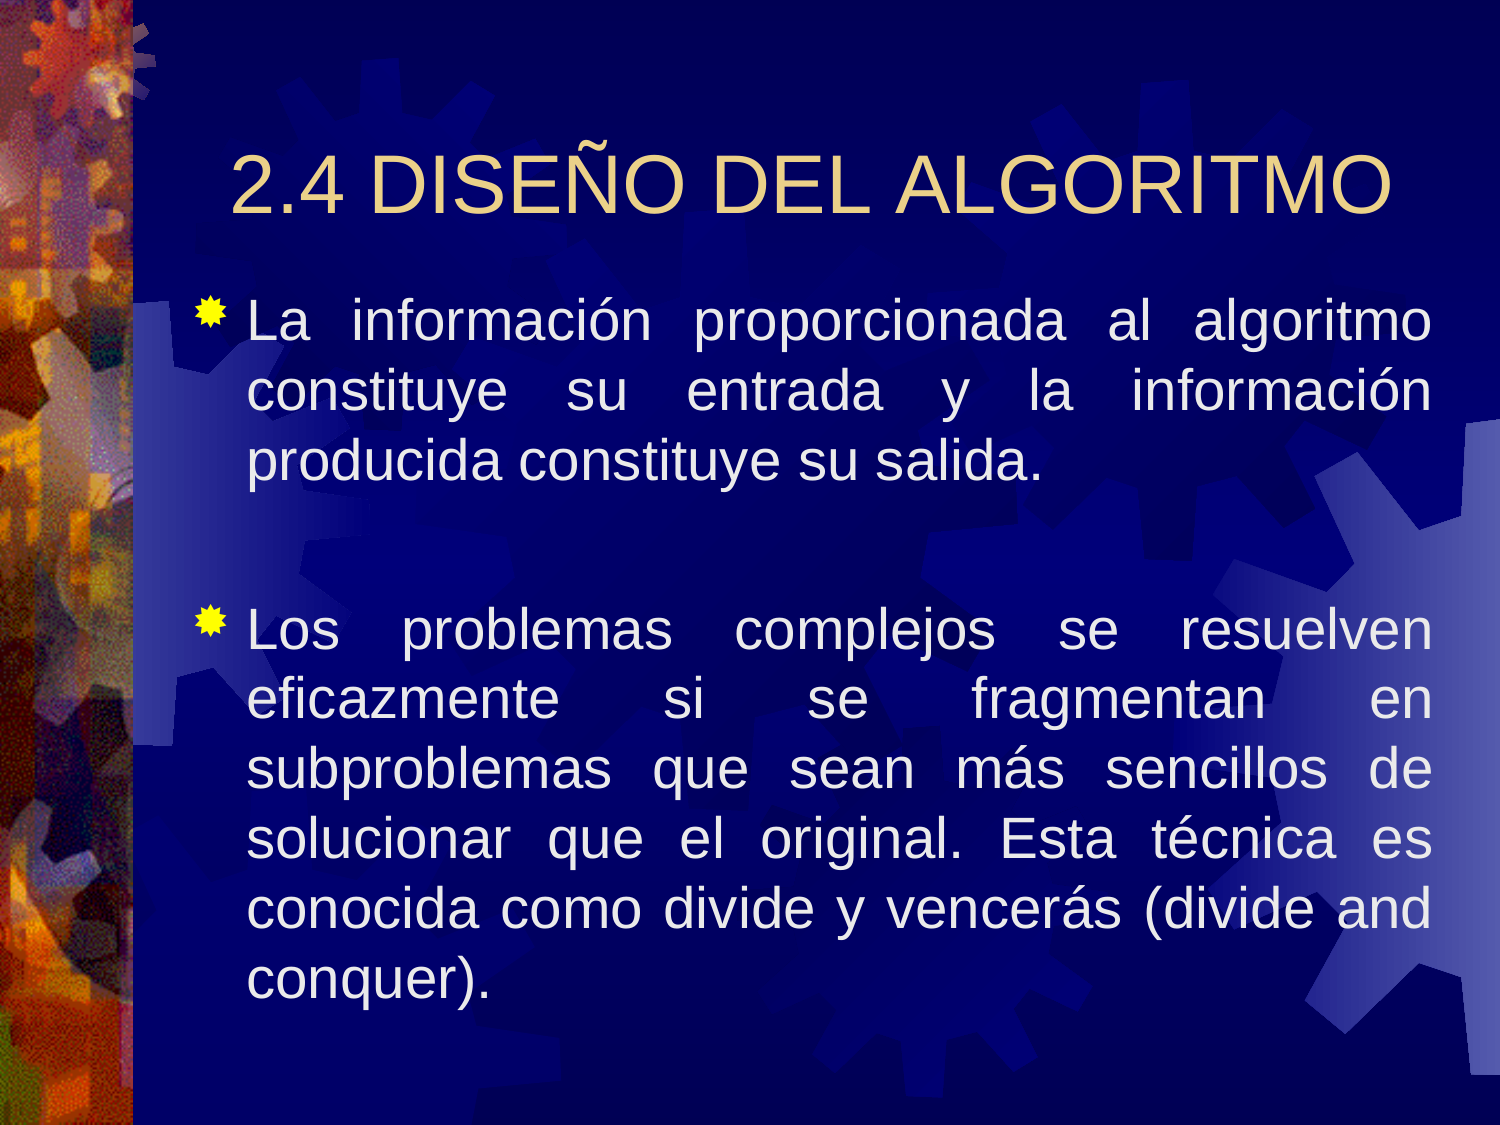

# 2.4 DISEÑO DEL ALGORITMO
La información proporcionada al algoritmo constituye su entrada y la información producida constituye su salida.
Los problemas complejos se resuelven eficazmente si se fragmentan en subproblemas que sean más sencillos de solucionar que el original. Esta técnica es conocida como divide y vencerás (divide and conquer).